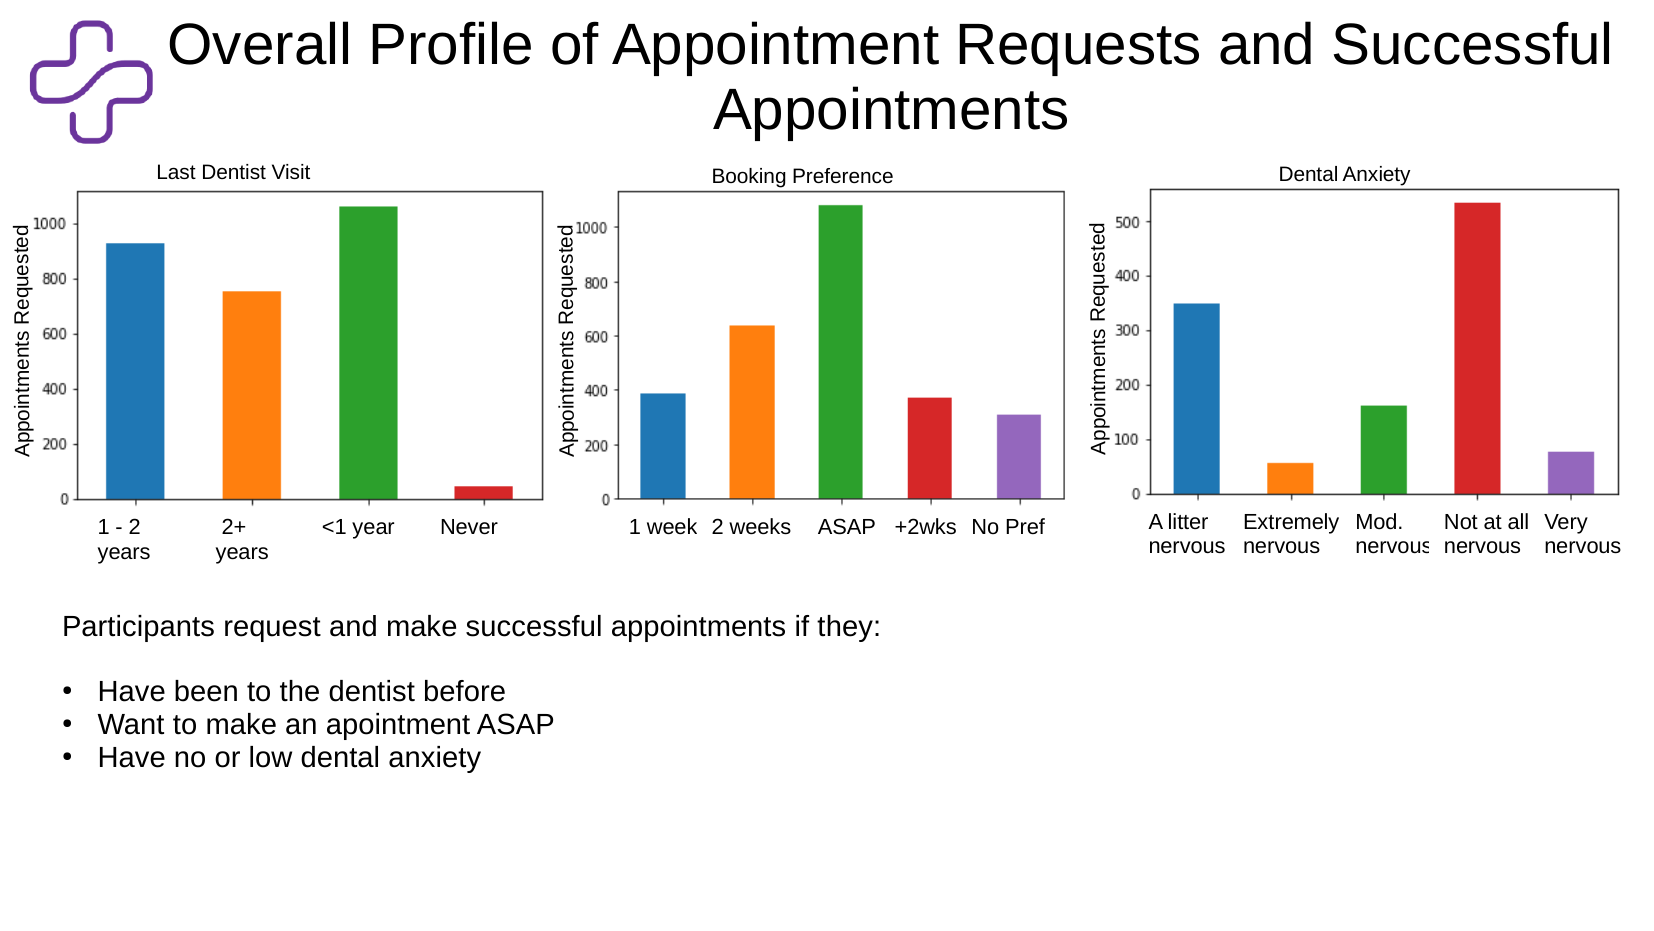

# Overall Profile of Appointment Requests and Successful Appointments
Last Dentist Visit
Dental Anxiety
Booking Preference
Appointments Requested
Appointments Requested
Appointments Requested
Very nervous
A litter nervous
Extremely nervous
Mod. nervous
Not at all nervous
1 - 2 years
 2+ years
<1 year
Never
1 week
2 weeks
ASAP
+2wks
No Pref
Participants request and make successful appointments if they:
Have been to the dentist before
Want to make an apointment ASAP
Have no or low dental anxiety